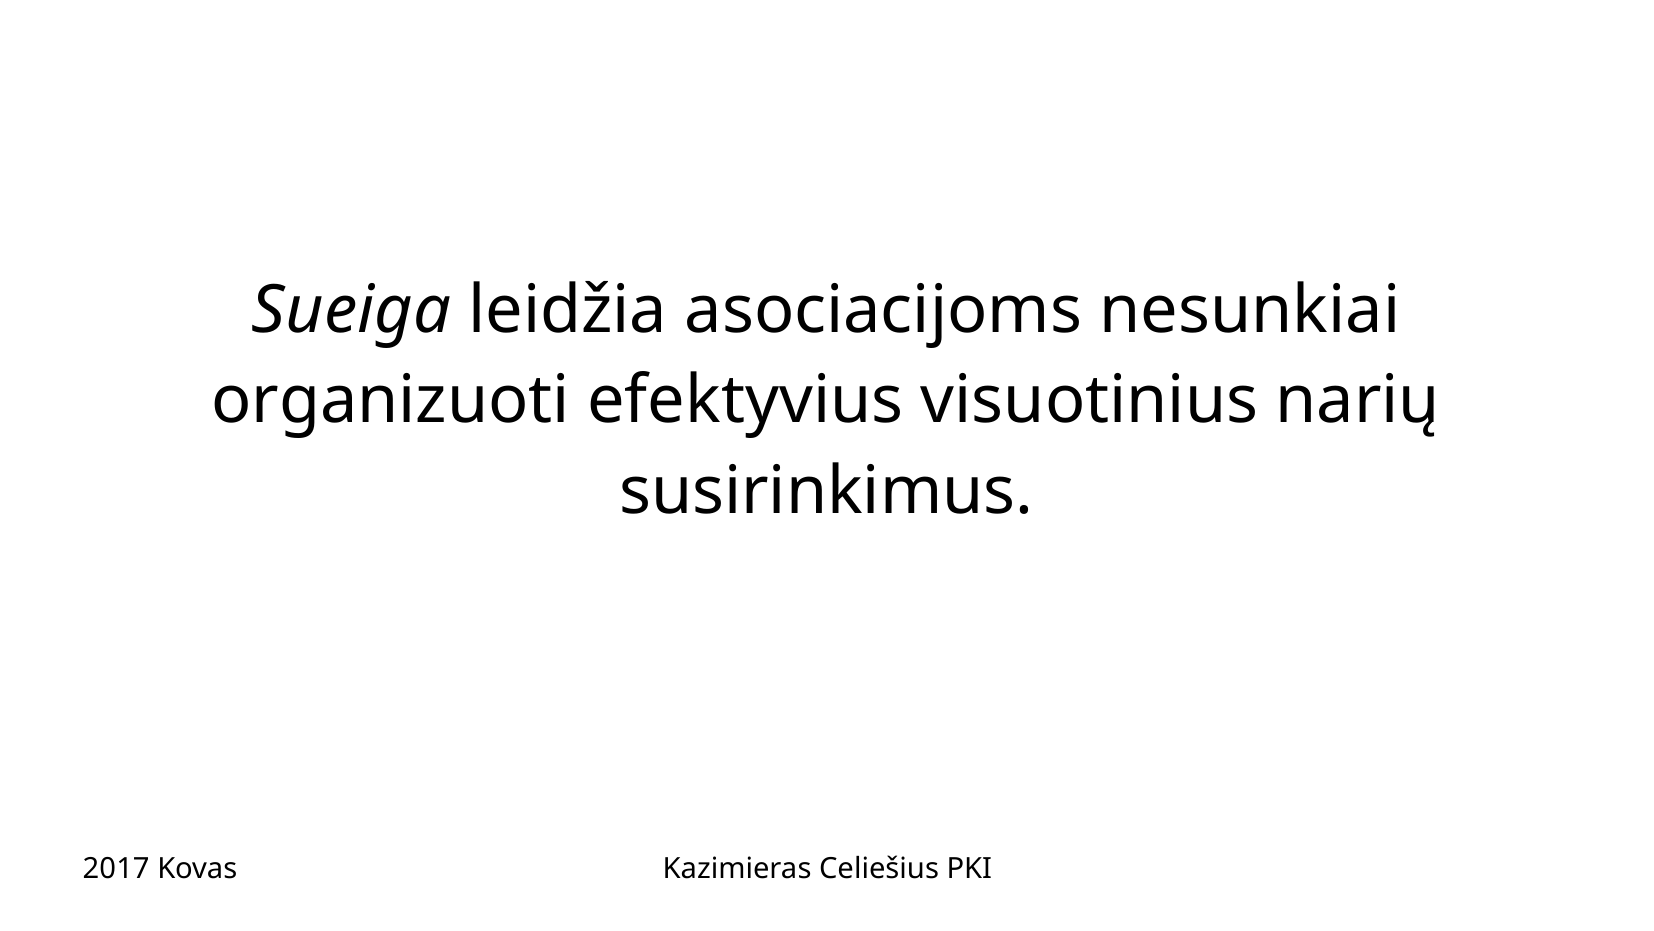

# Sueiga leidžia asociacijoms nesunkiai organizuoti efektyvius visuotinius narių susirinkimus.
2017 Kovas
Kazimieras Celiešius PKI